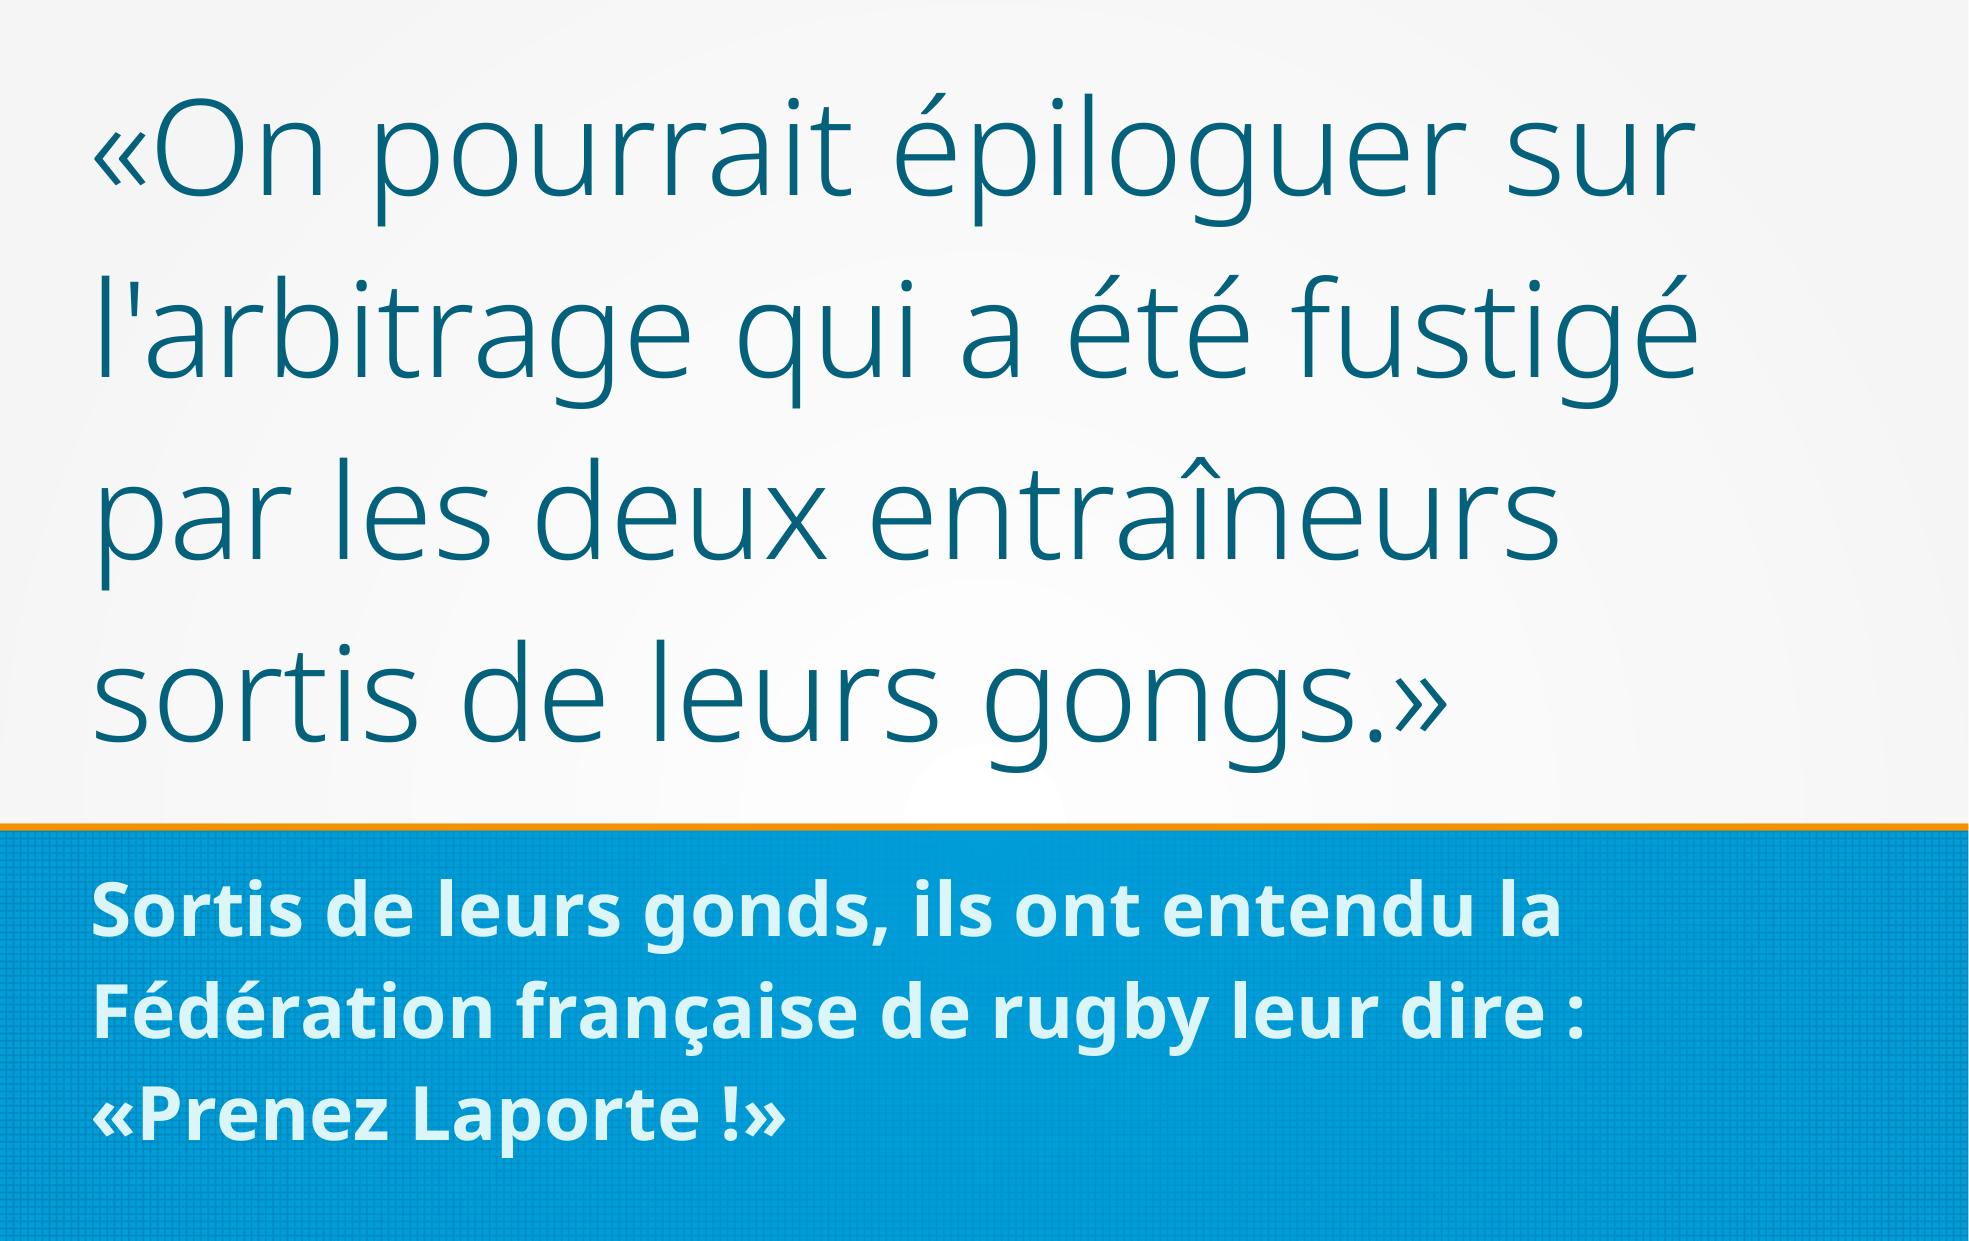

# «On pourrait épiloguer sur l'arbitrage qui a été fustigé par les deux entraîneurs sortis de leurs gongs.»
Sortis de leurs gonds, ils ont entendu la Fédération française de rugby leur dire : «Prenez Laporte !»